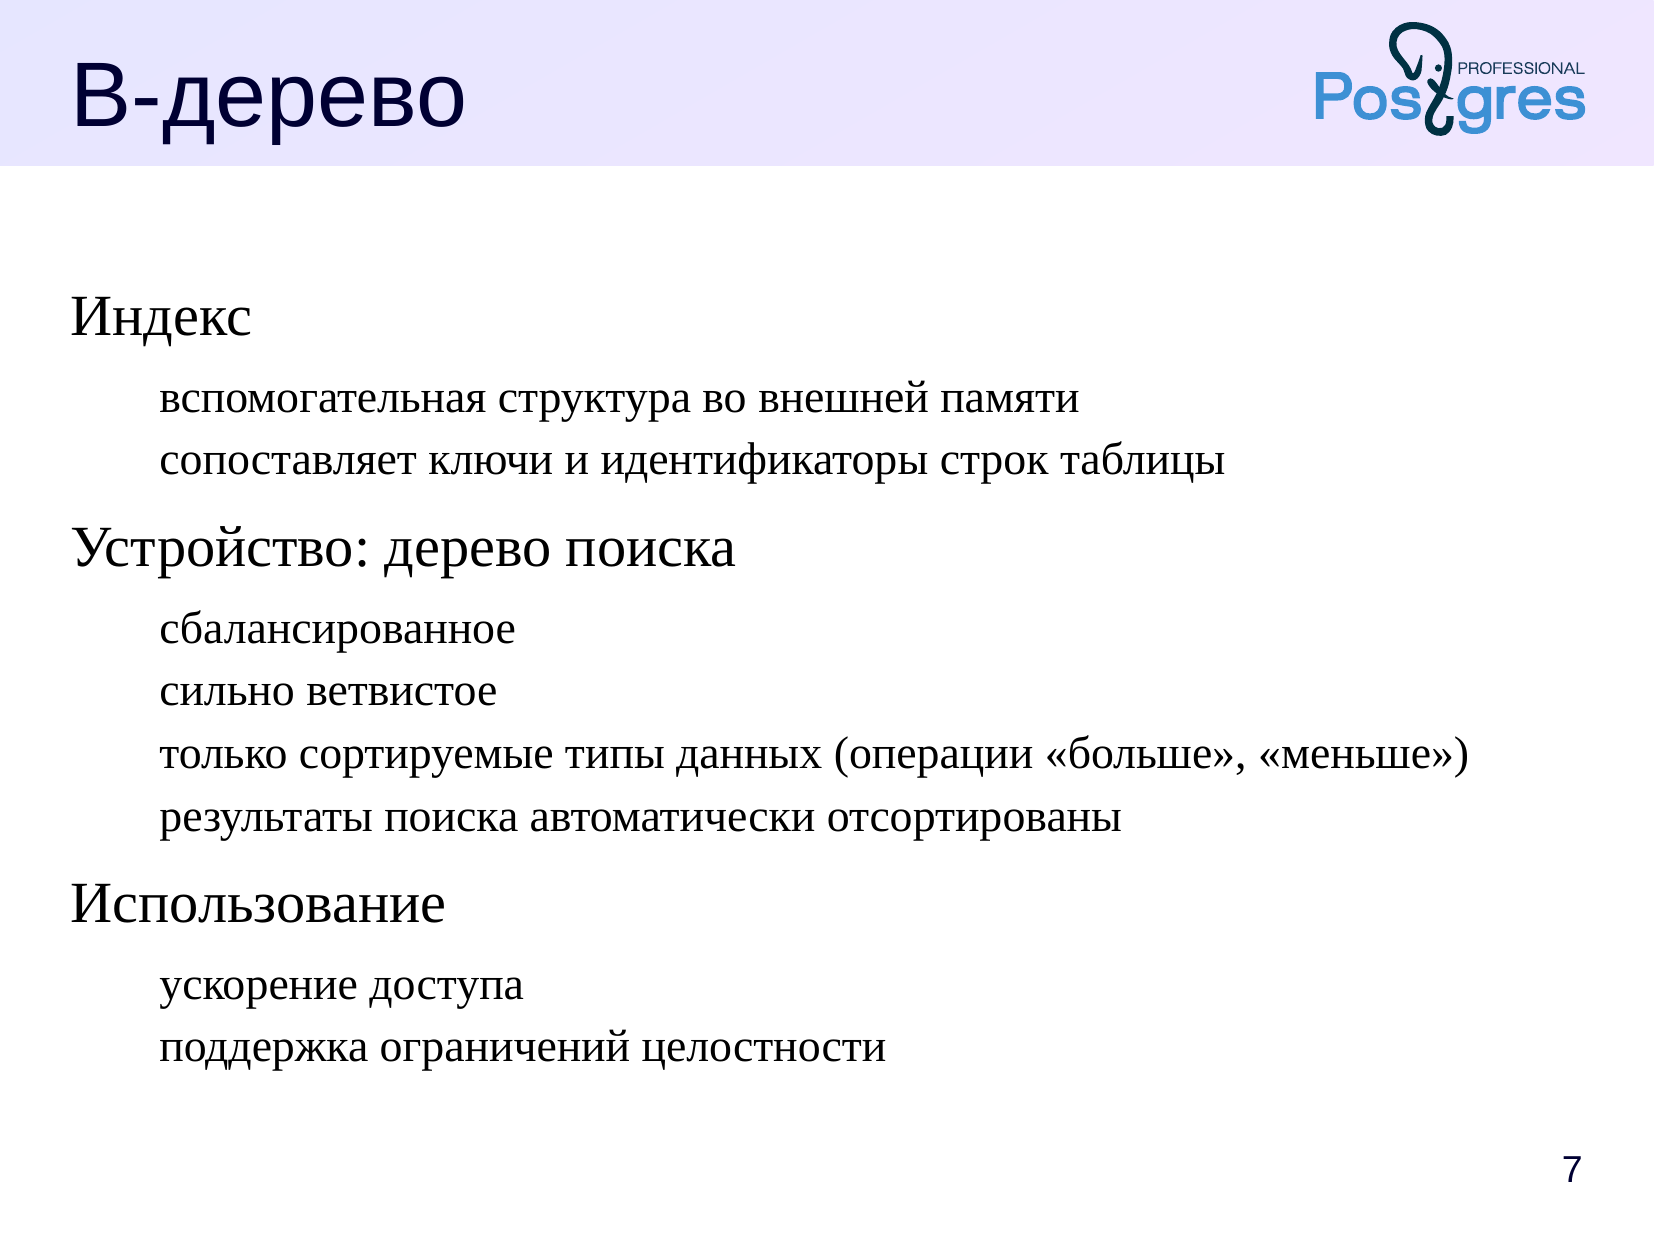

# B-дерево
Индекс
вспомогательная структура во внешней памяти
сопоставляет ключи и идентификаторы строк таблицы
Устройство: дерево поиска
сбалансированное
сильно ветвистое
только сортируемые типы данных (операции «больше», «меньше»)
результаты поиска автоматически отсортированы
Использование
ускорение доступа
поддержка ограничений целостности